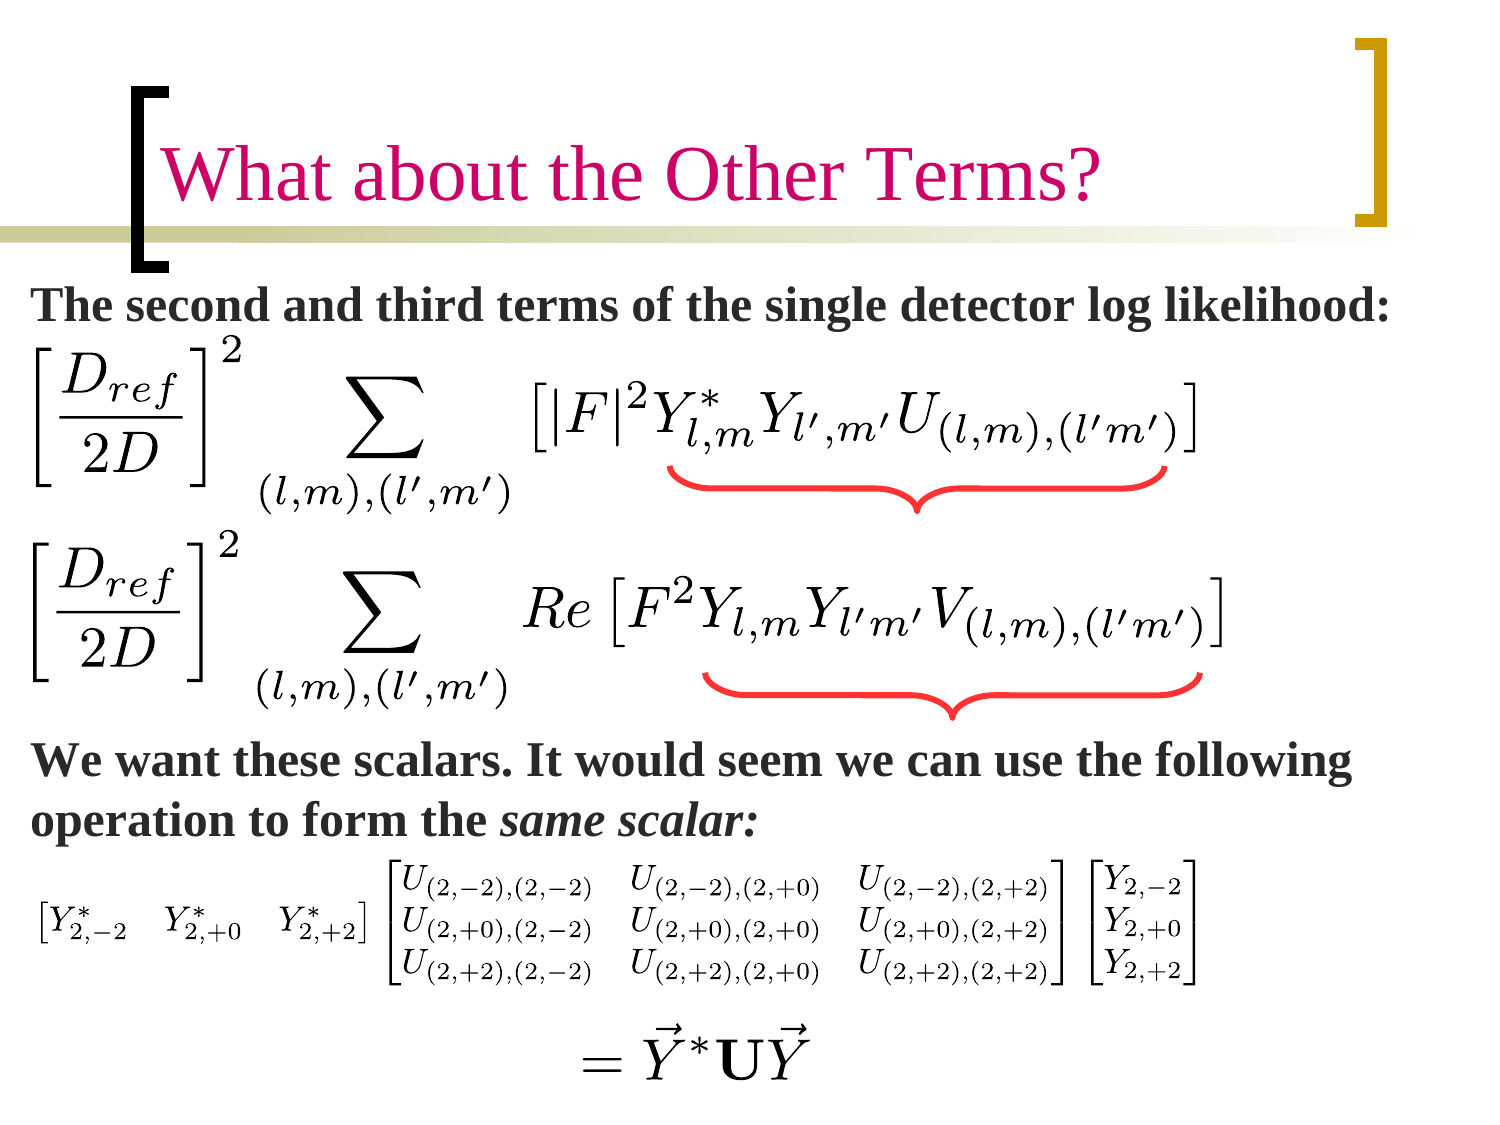

# What about the Other Terms?
The second and third terms of the single detector log likelihood:
We want these scalars. It would seem we can use the following
operation to form the same scalar: